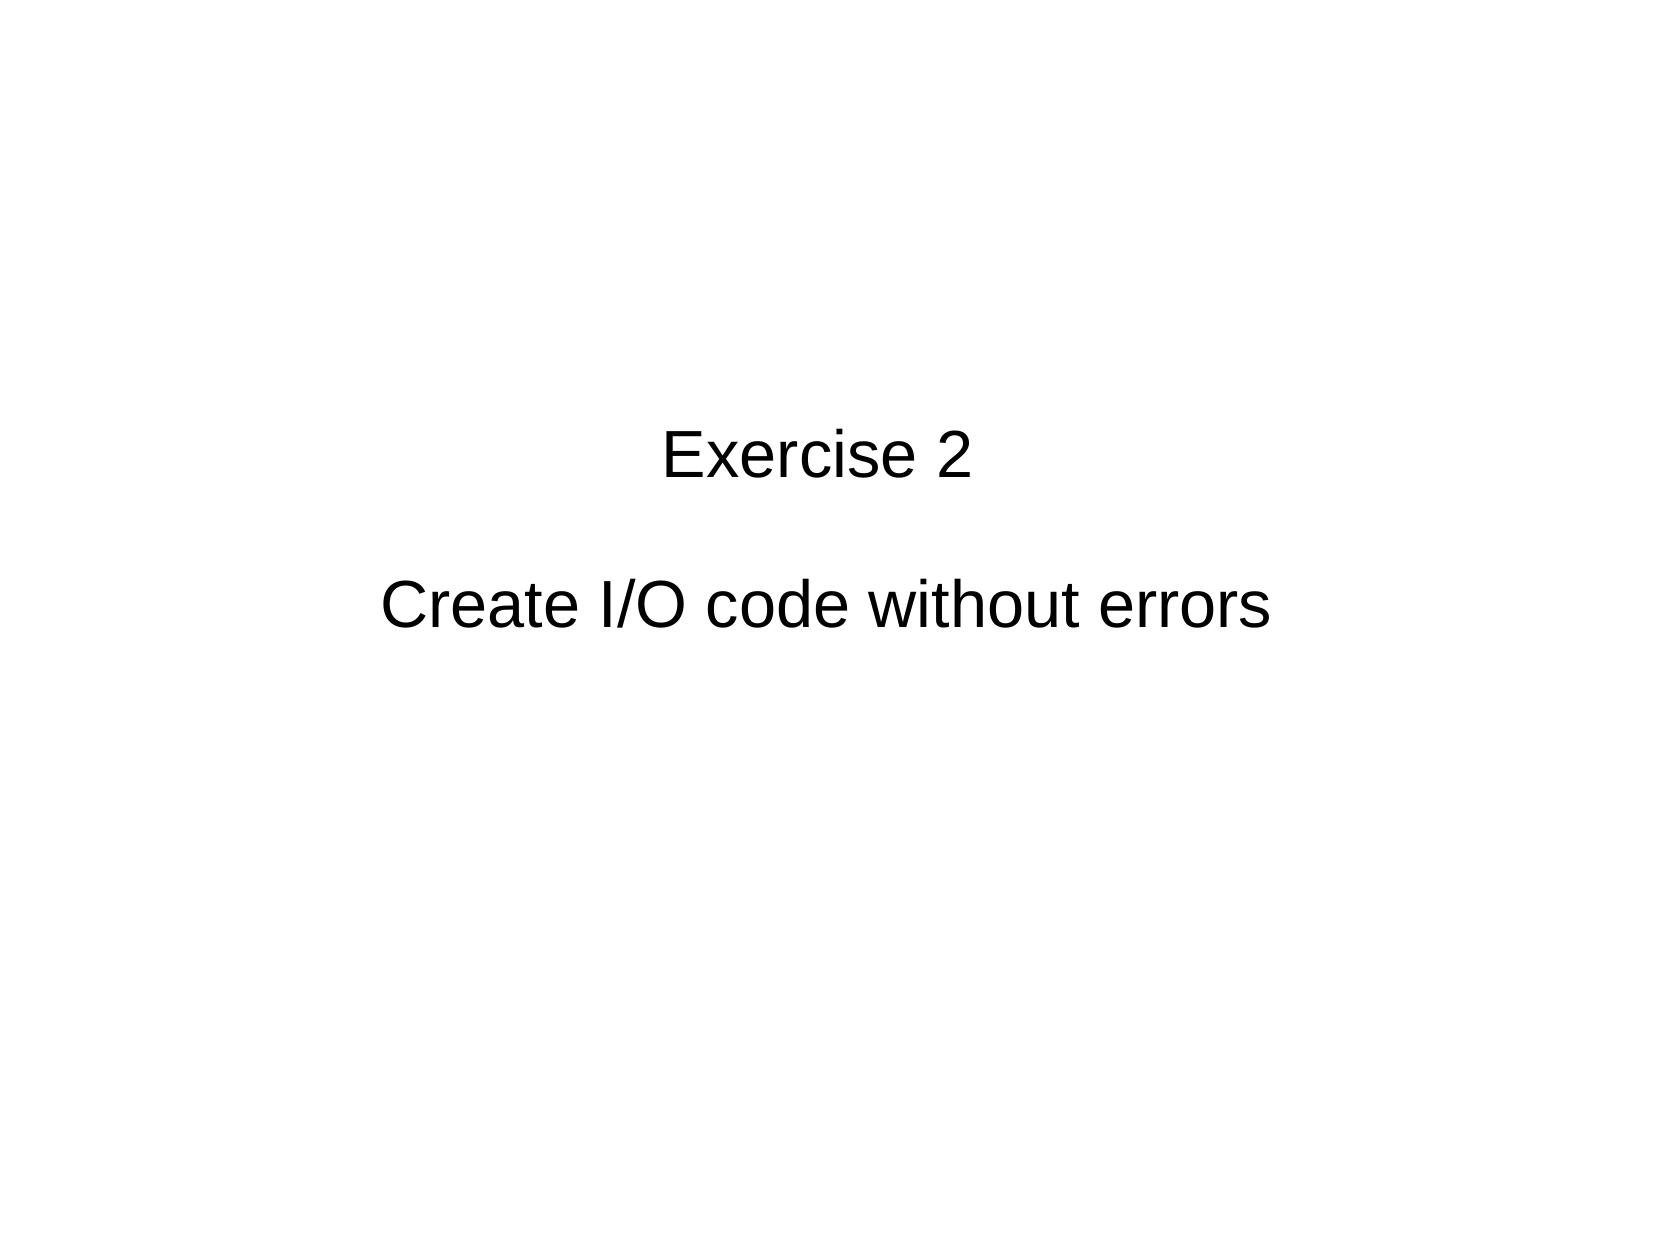

# Exercise 2
Create I/O code without errors